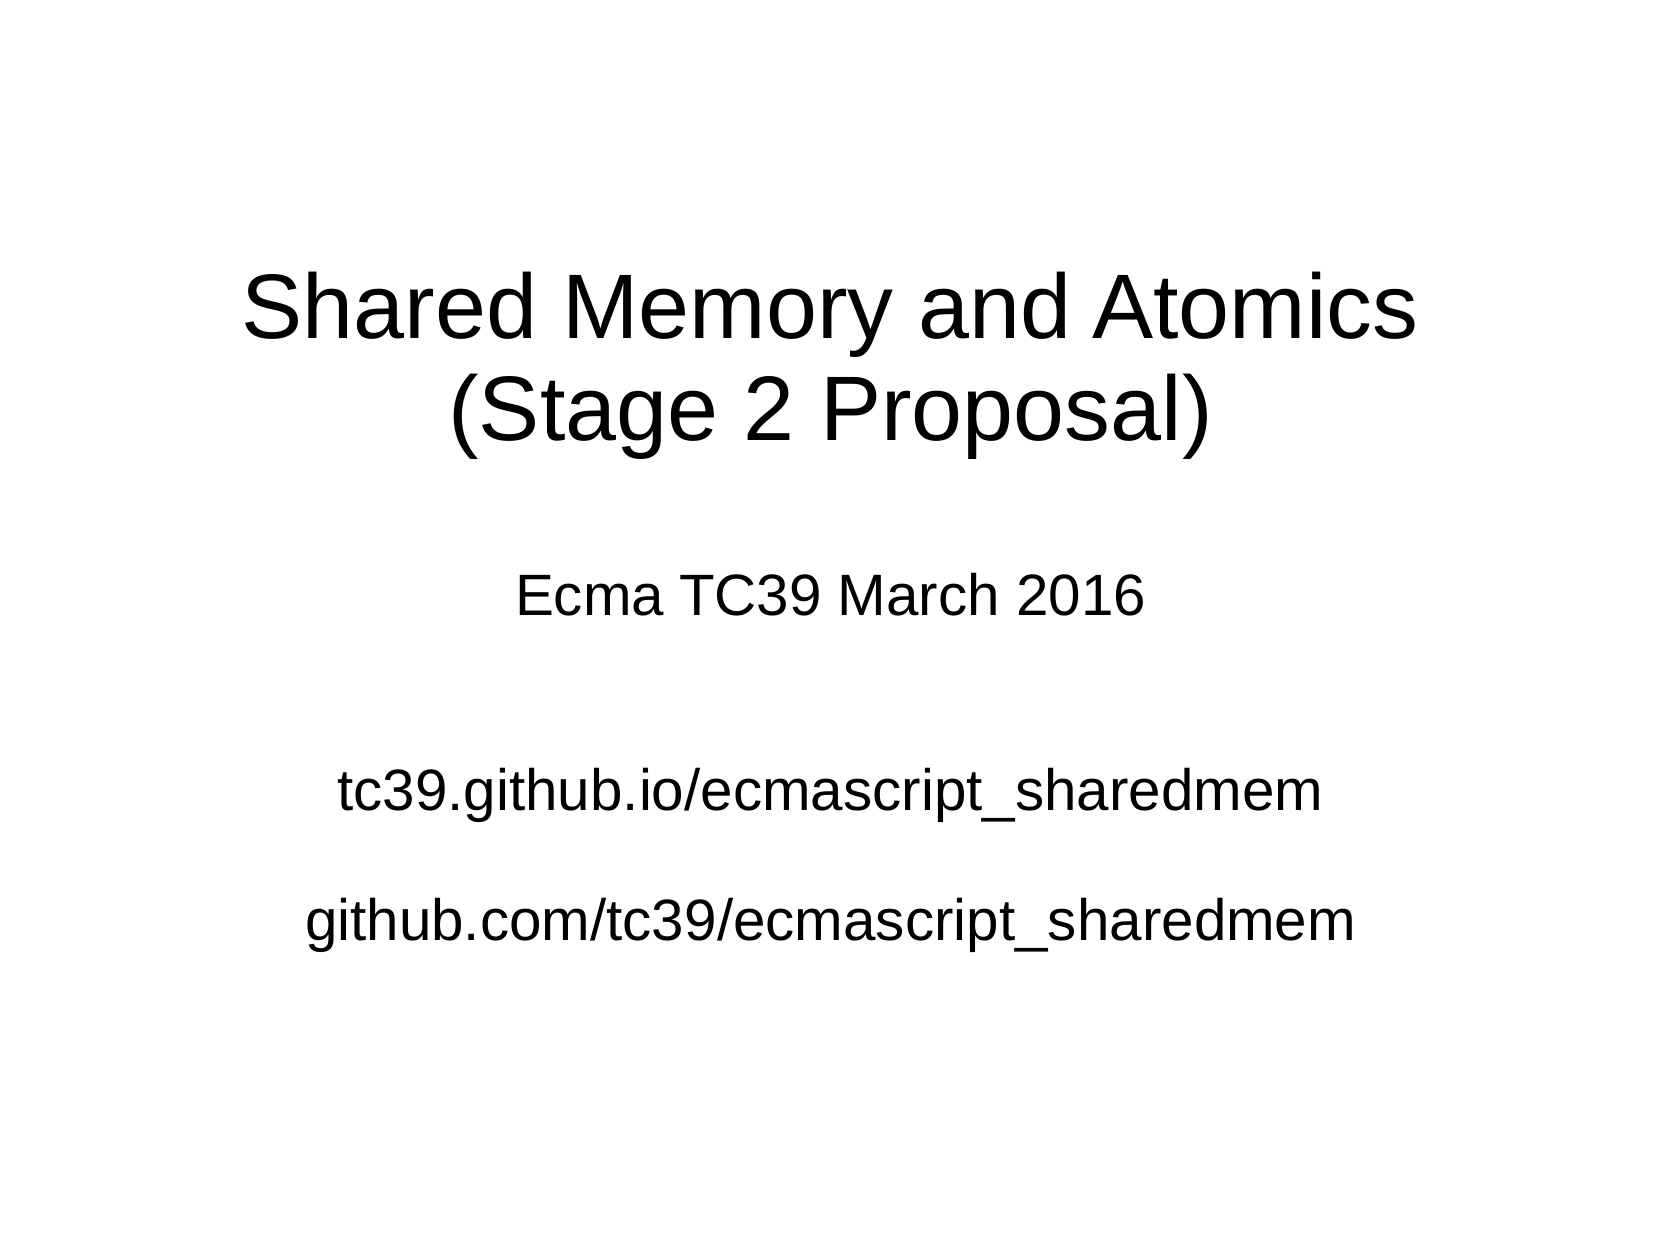

# Shared Memory and Atomics (Stage 2 Proposal) Ecma TC39 March 2016 tc39.github.io/ecmascript_sharedmem github.com/tc39/ecmascript_sharedmem